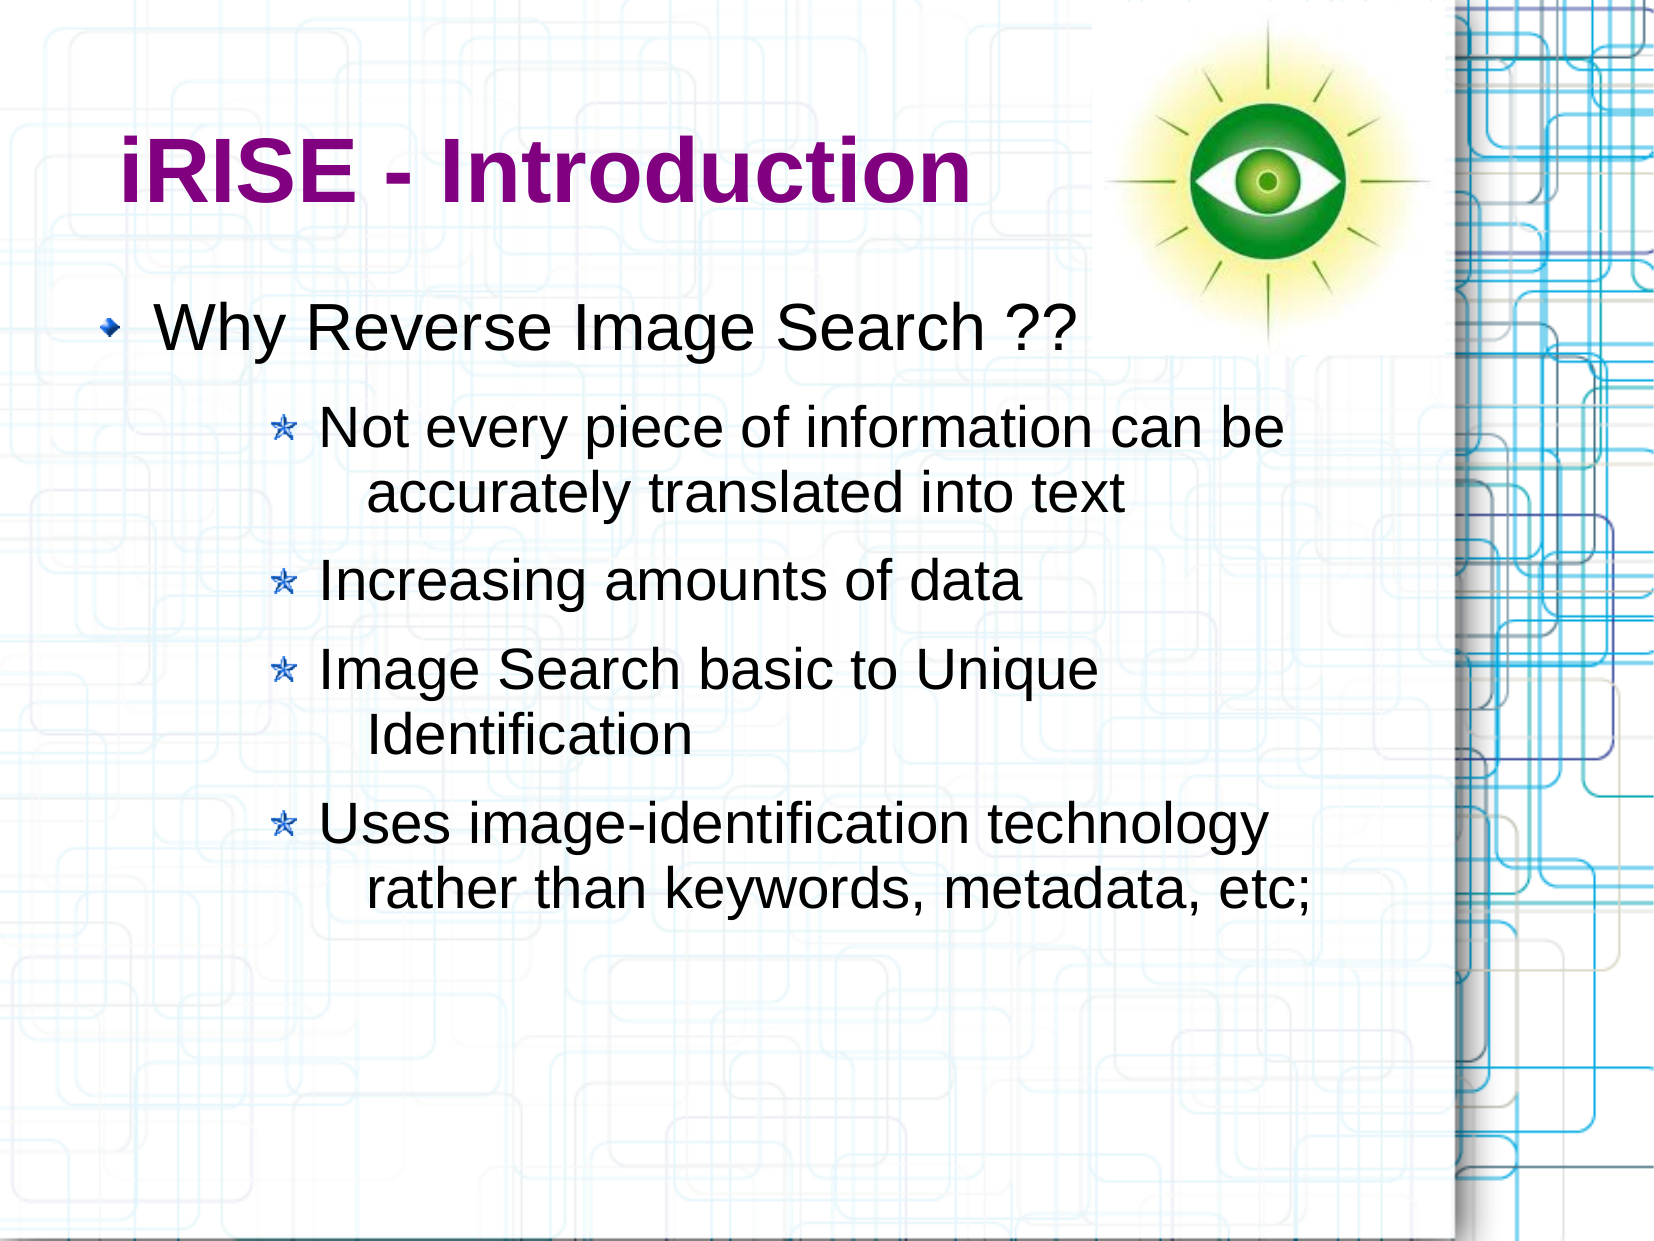

iRISE - Introduction
# Why Reverse Image Search ??
Not every piece of information can be accurately translated into text
Increasing amounts of data
Image Search basic to Unique Identification
Uses image-identification technology rather than keywords, metadata, etc;